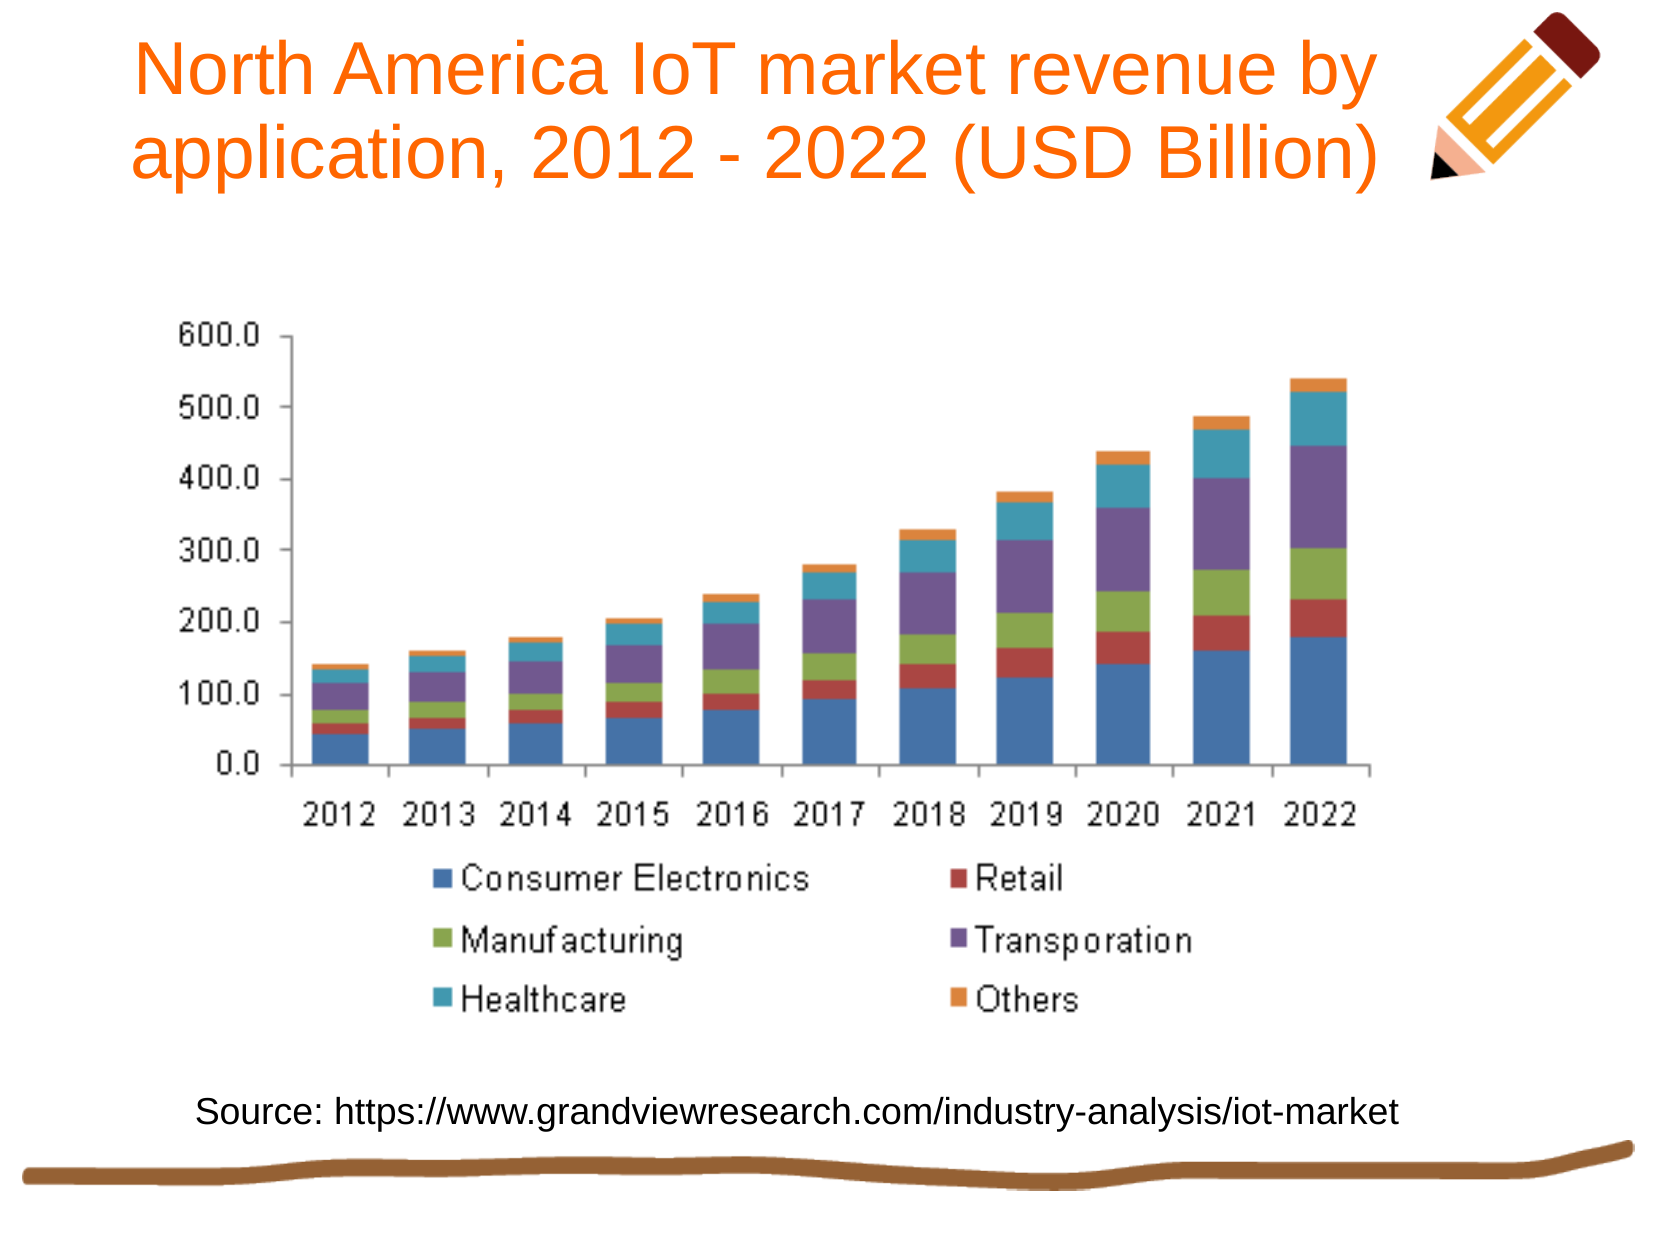

# North America IoT market revenue by application, 2012 - 2022 (USD Billion)
Source: https://www.grandviewresearch.com/industry-analysis/iot-market